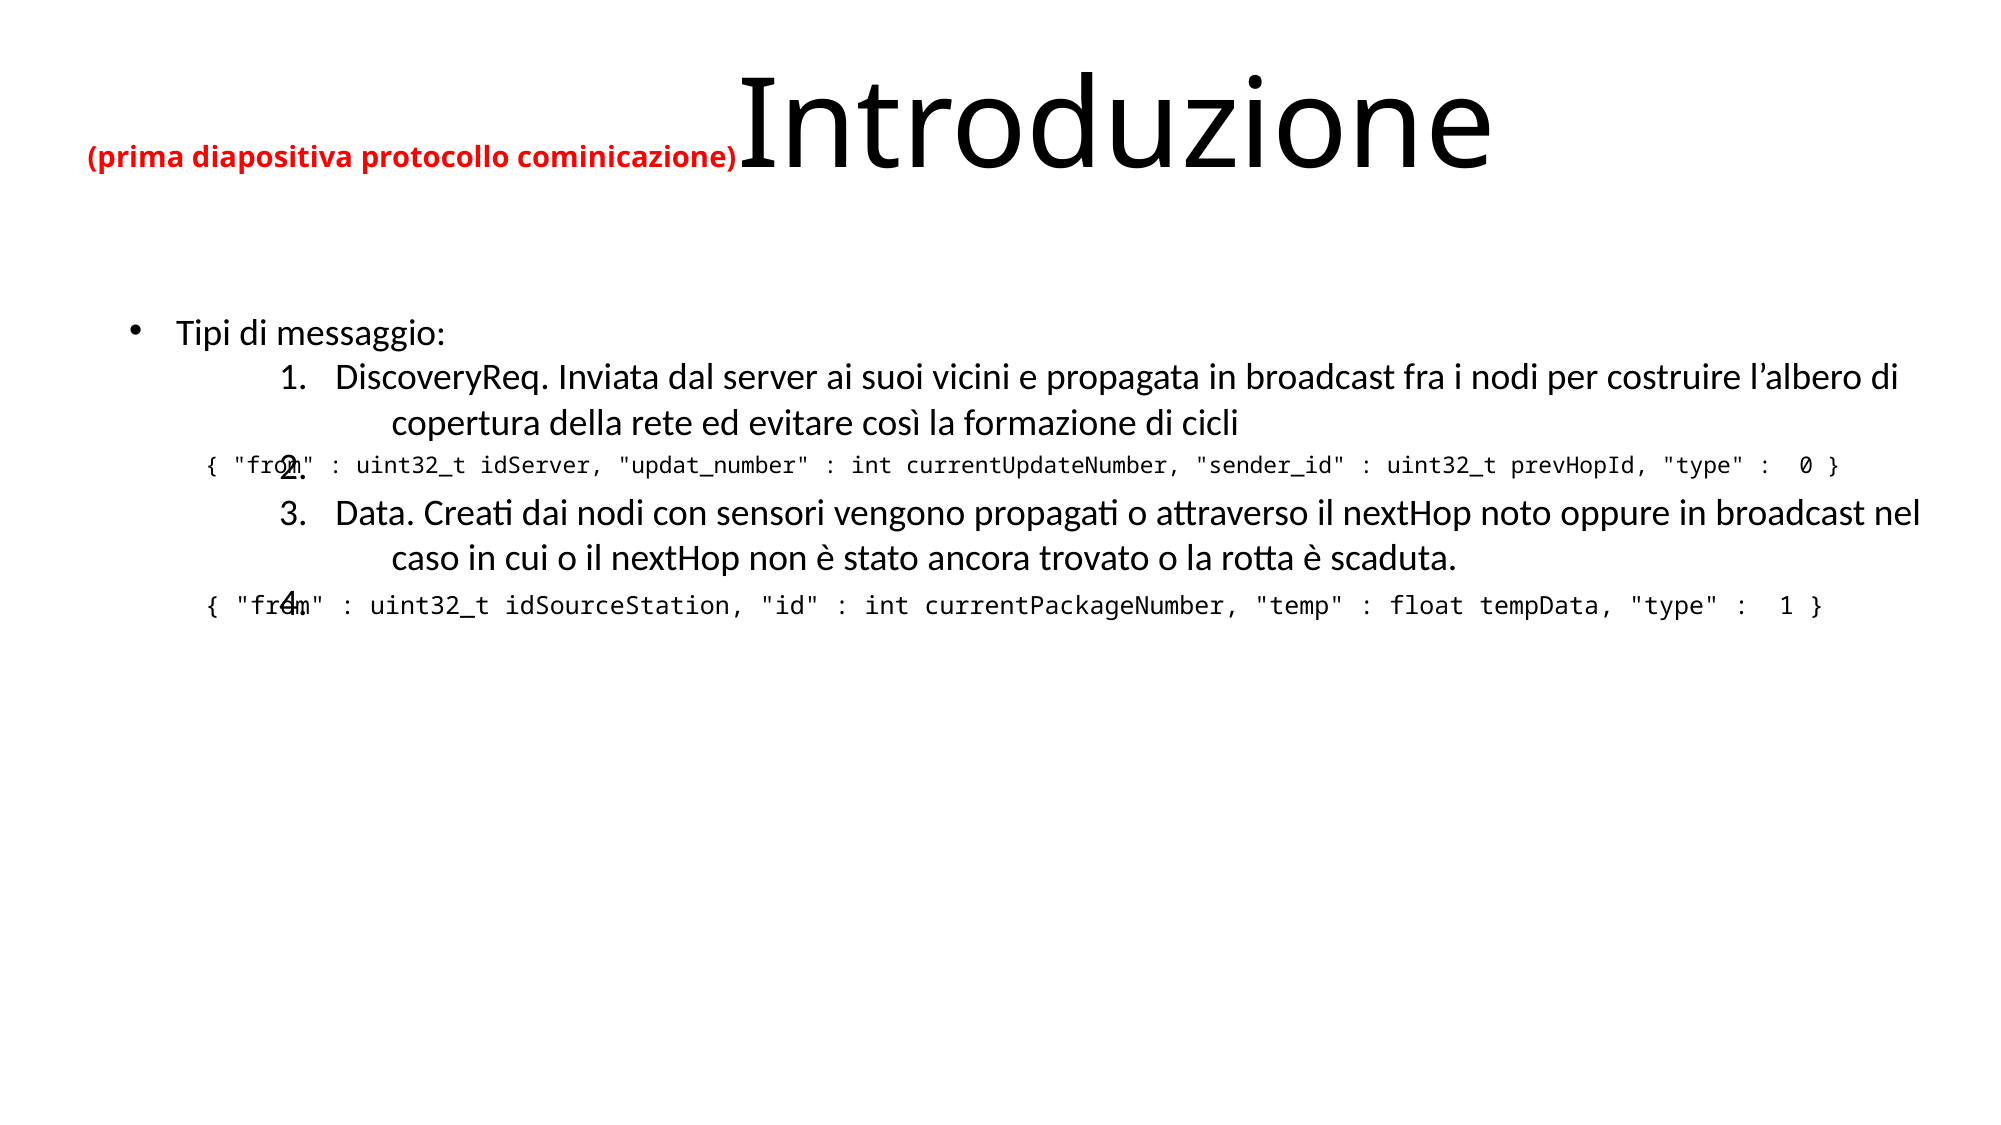

# (prima diapositiva protocollo cominicazione)Introduzione
Tipi di messaggio:
DiscoveryReq. Inviata dal server ai suoi vicini e propagata in broadcast fra i nodi per costruire l’albero di copertura della rete ed evitare così la formazione di cicli
Data. Creati dai nodi con sensori vengono propagati o attraverso il nextHop noto oppure in broadcast nel caso in cui o il nextHop non è stato ancora trovato o la rotta è scaduta.
{ "from" : uint32_t idServer, "updat_number" : int currentUpdateNumber, "sender_id" : uint32_t prevHopId, "type" : 0 }
{ "from" : uint32_t idSourceStation, "id" : int currentPackageNumber, "temp" : float tempData, "type" : 1 }